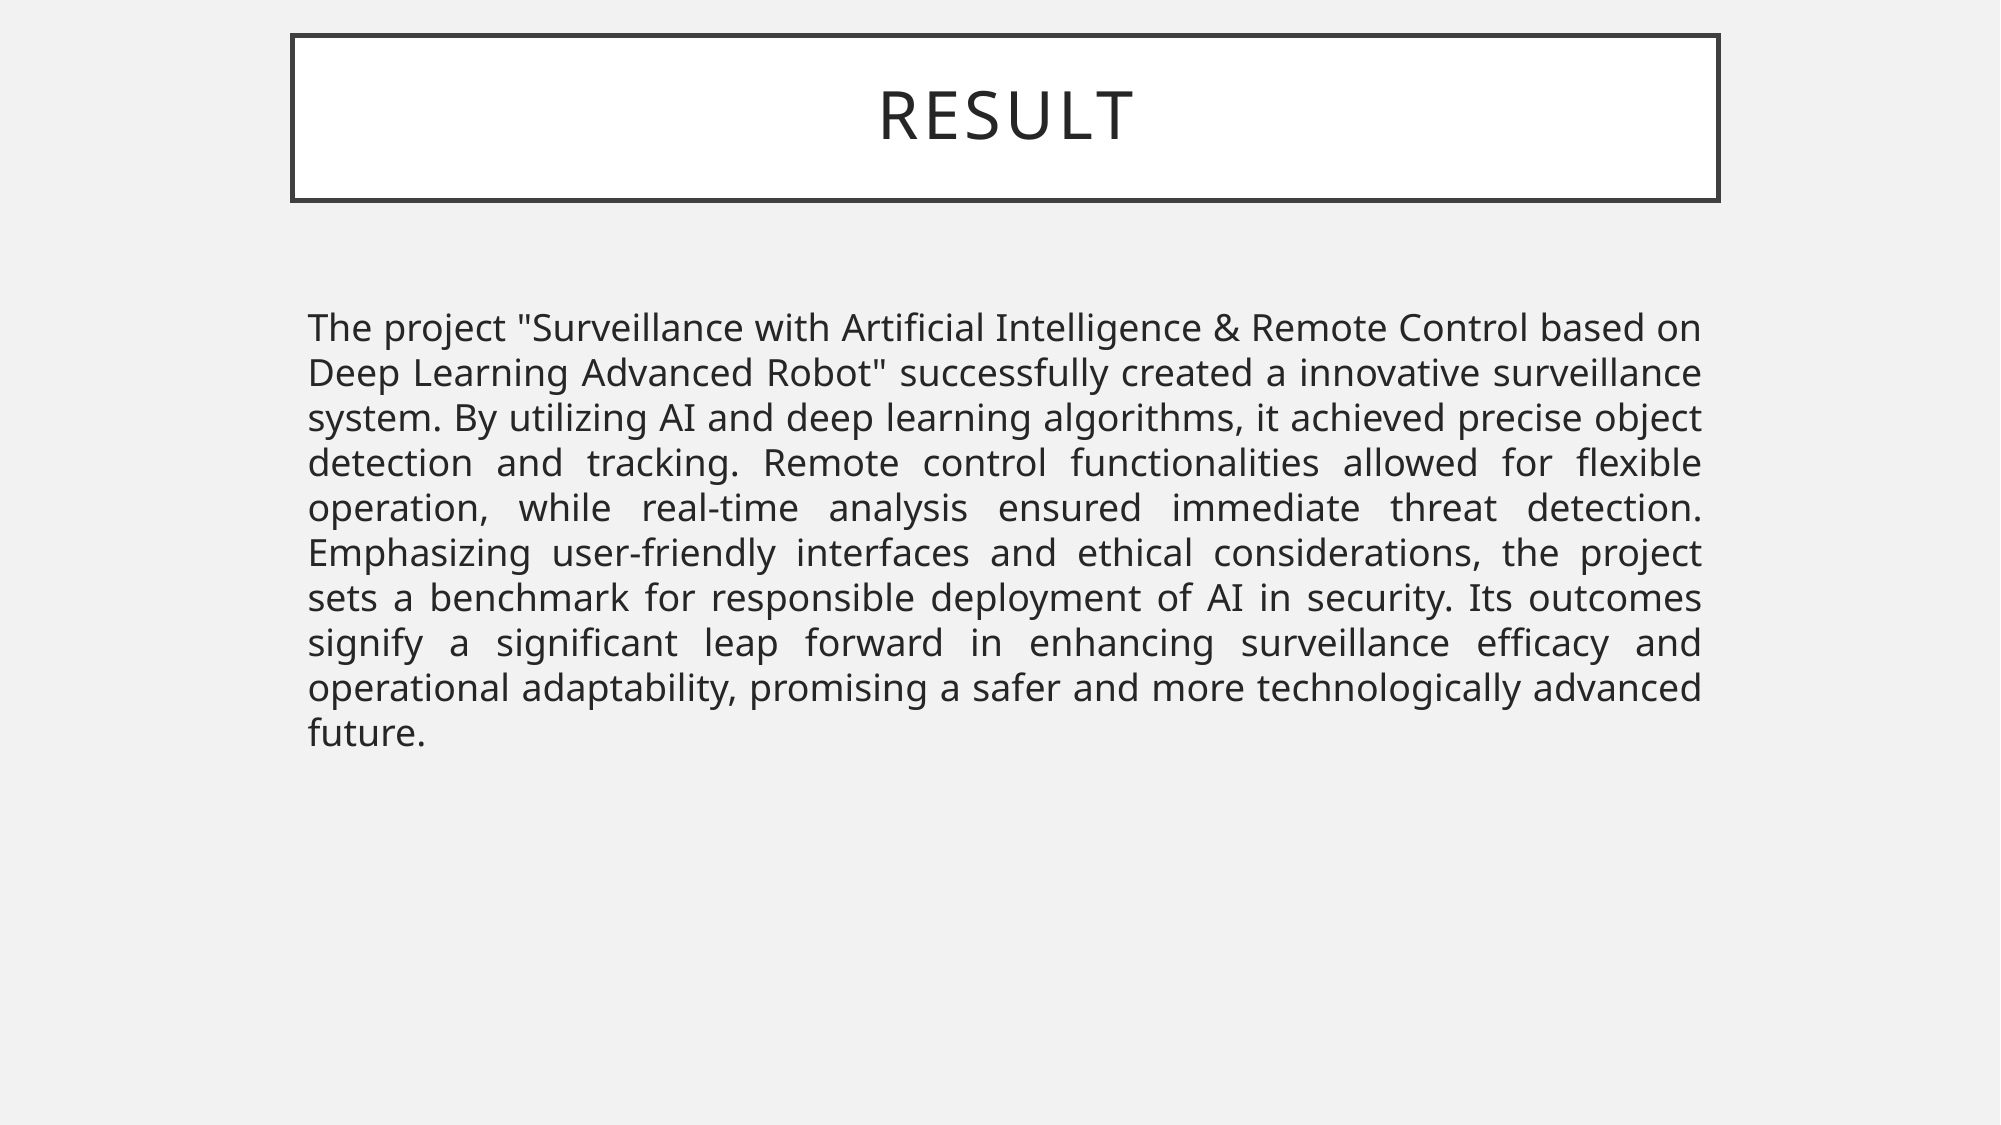

# result
The project "Surveillance with Artificial Intelligence & Remote Control based on Deep Learning Advanced Robot" successfully created a innovative surveillance system. By utilizing AI and deep learning algorithms, it achieved precise object detection and tracking. Remote control functionalities allowed for flexible operation, while real-time analysis ensured immediate threat detection. Emphasizing user-friendly interfaces and ethical considerations, the project sets a benchmark for responsible deployment of AI in security. Its outcomes signify a significant leap forward in enhancing surveillance efficacy and operational adaptability, promising a safer and more technologically advanced future.